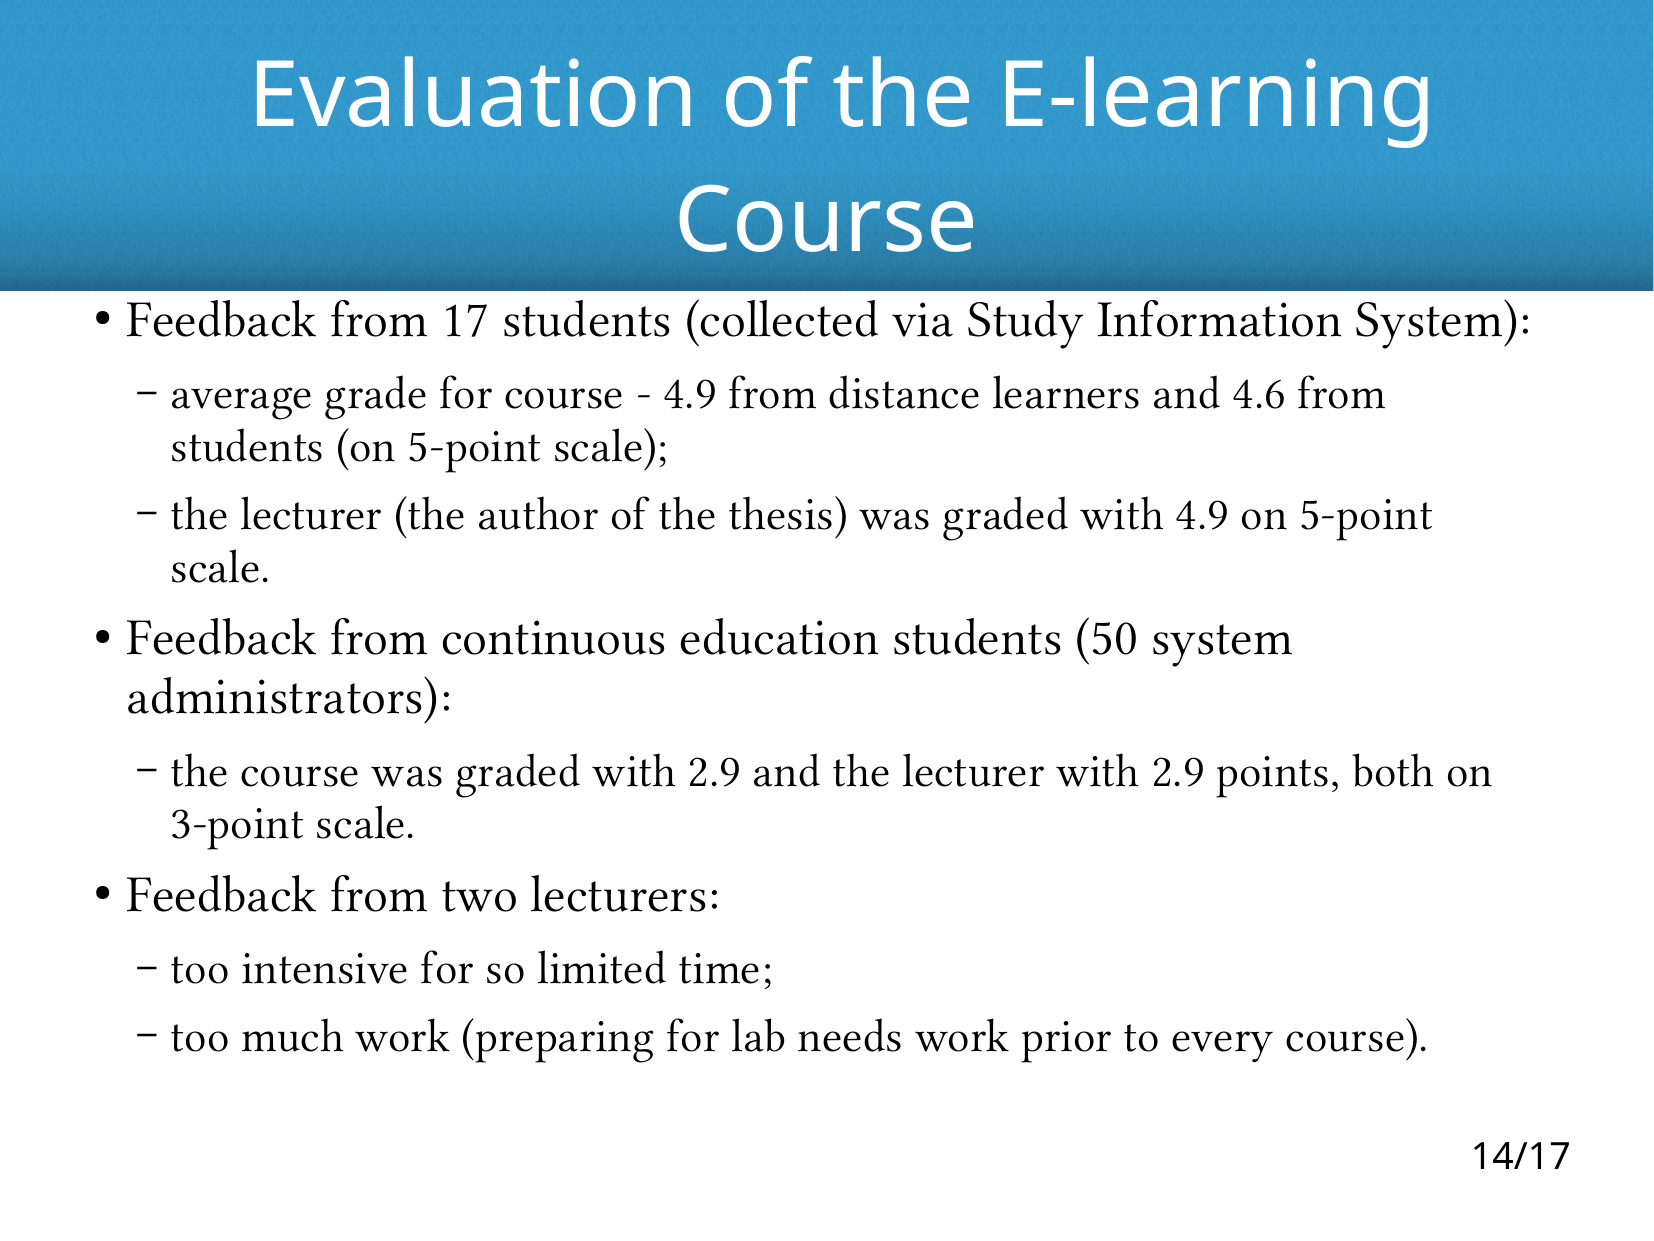

# Evaluation of the E-learning Course
Feedback from 17 students (collected via Study Information System):
average grade for course - 4.9 from distance learners and 4.6 from students (on 5-point scale);
the lecturer (the author of the thesis) was graded with 4.9 on 5-point scale.
Feedback from continuous education students (50 system administrators):
the course was graded with 2.9 and the lecturer with 2.9 points, both on 3-point scale.
Feedback from two lecturers:
too intensive for so limited time;
too much work (preparing for lab needs work prior to every course).
14